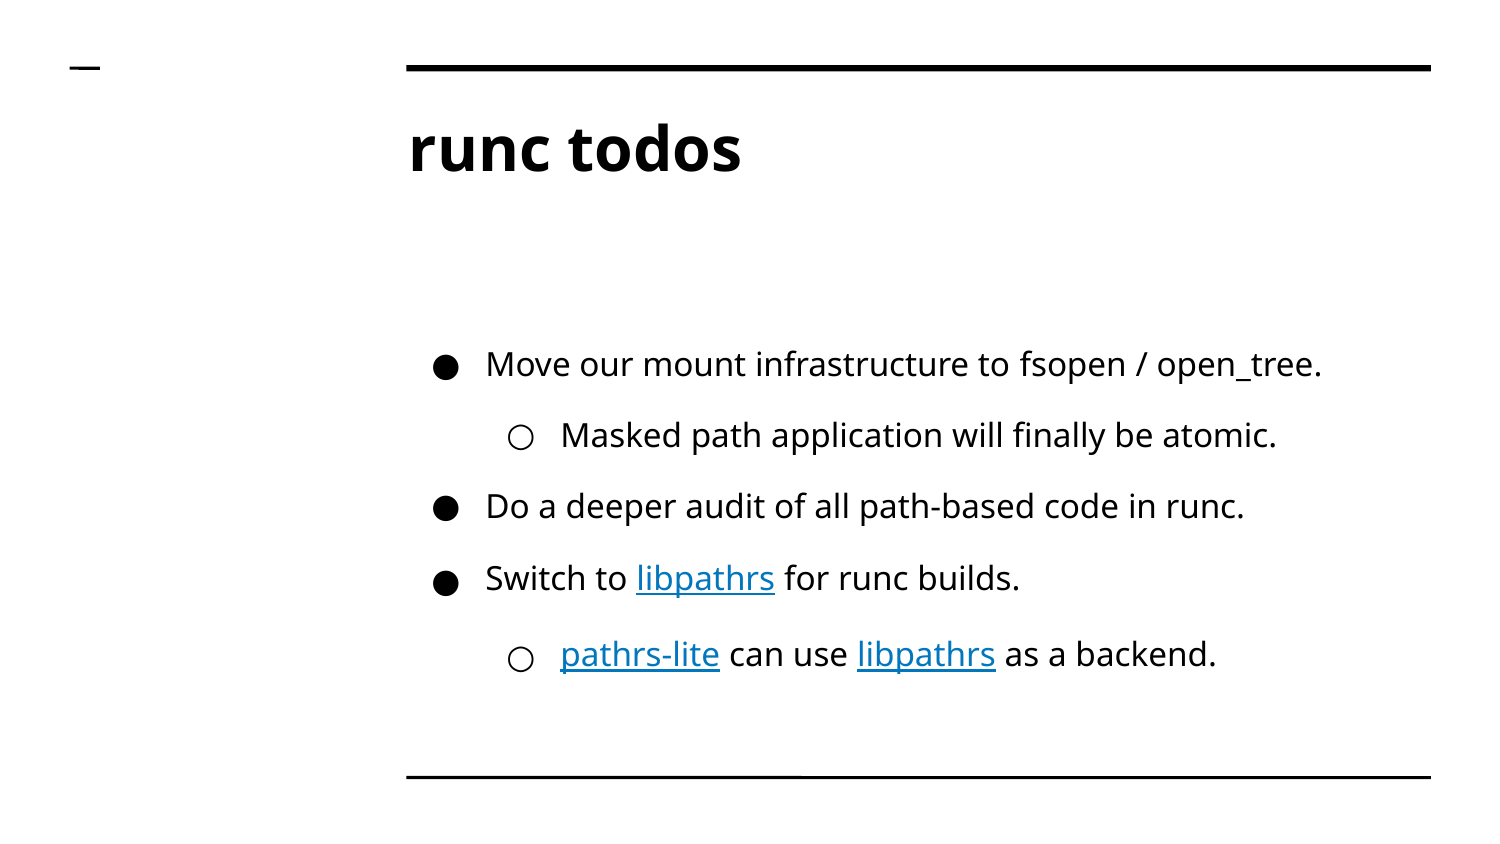

# runc todos
Move our mount infrastructure to fsopen / open_tree.
Masked path application will finally be atomic.
Do a deeper audit of all path-based code in runc.
Switch to libpathrs for runc builds.
pathrs-lite can use libpathrs as a backend.